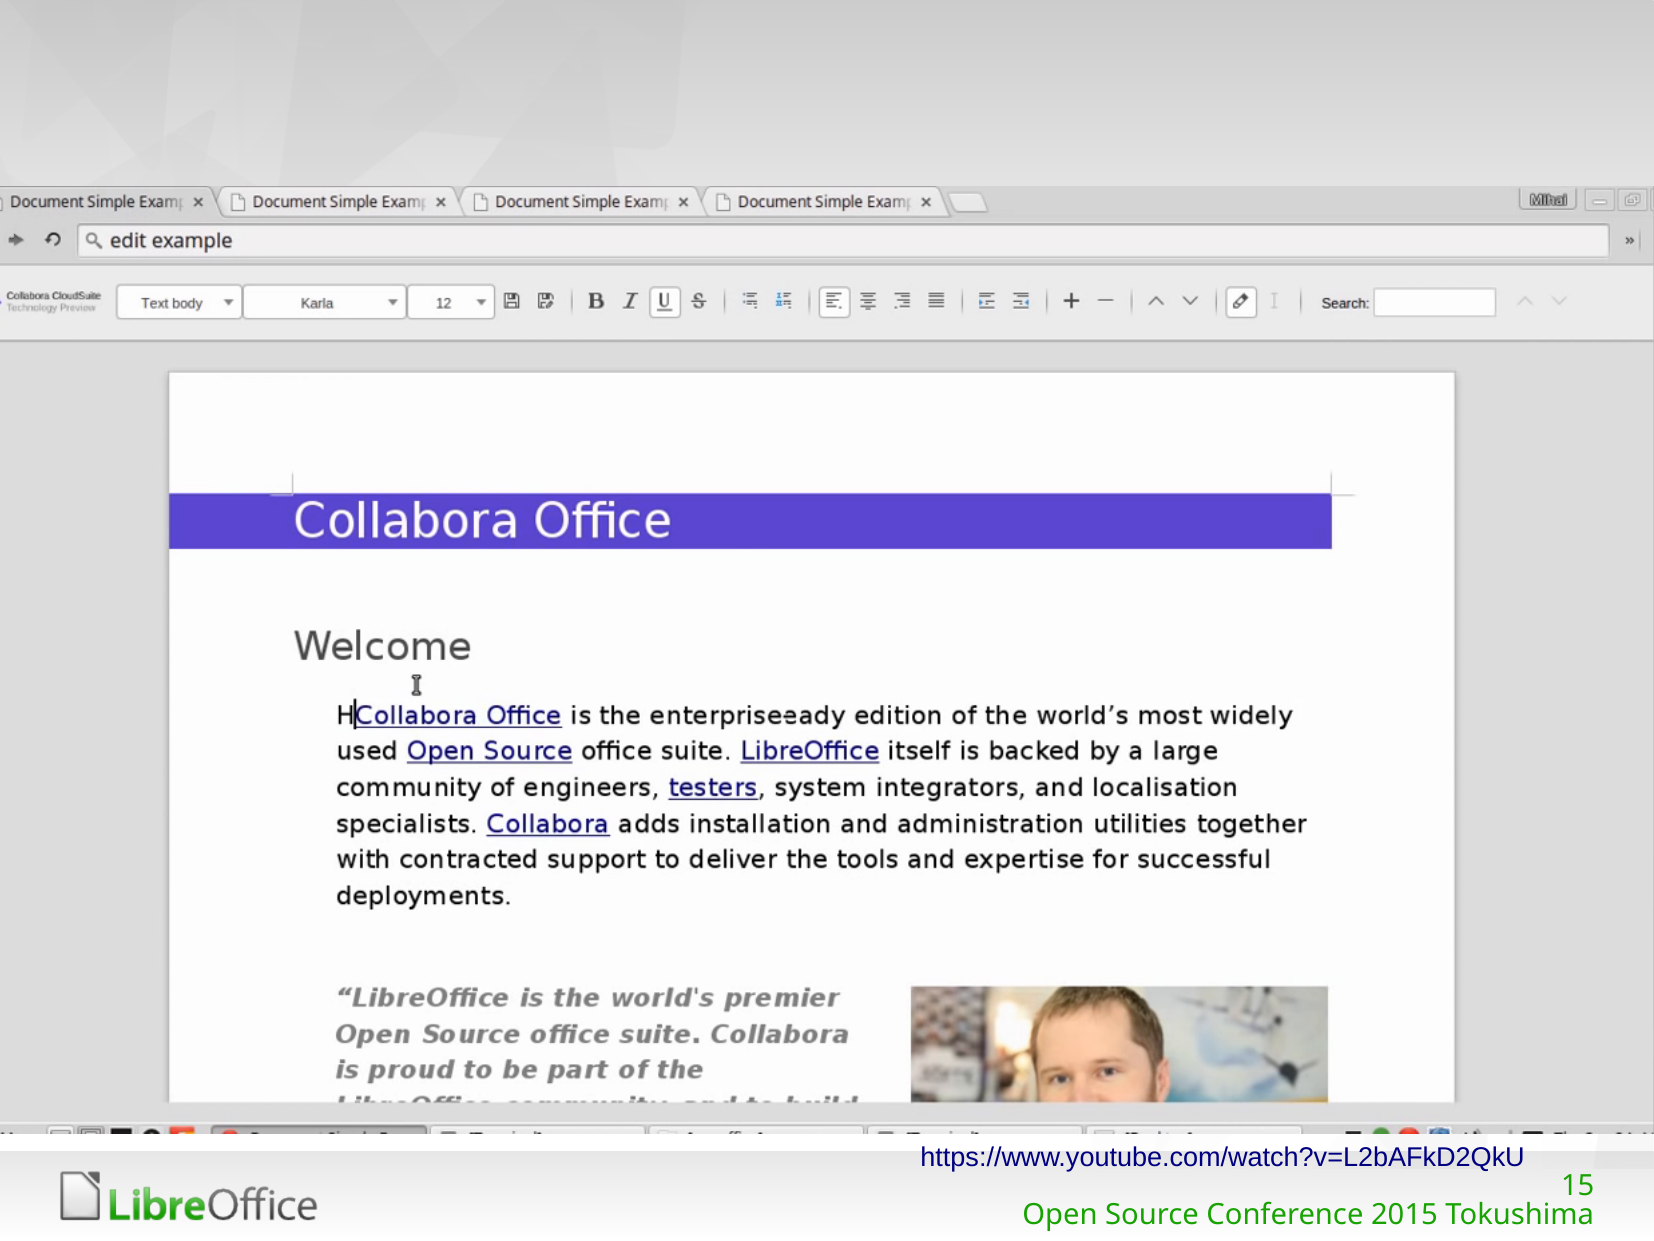

https://www.youtube.com/watch?v=L2bAFkD2QkU
15
Open Source Conference 2015 Tokushima